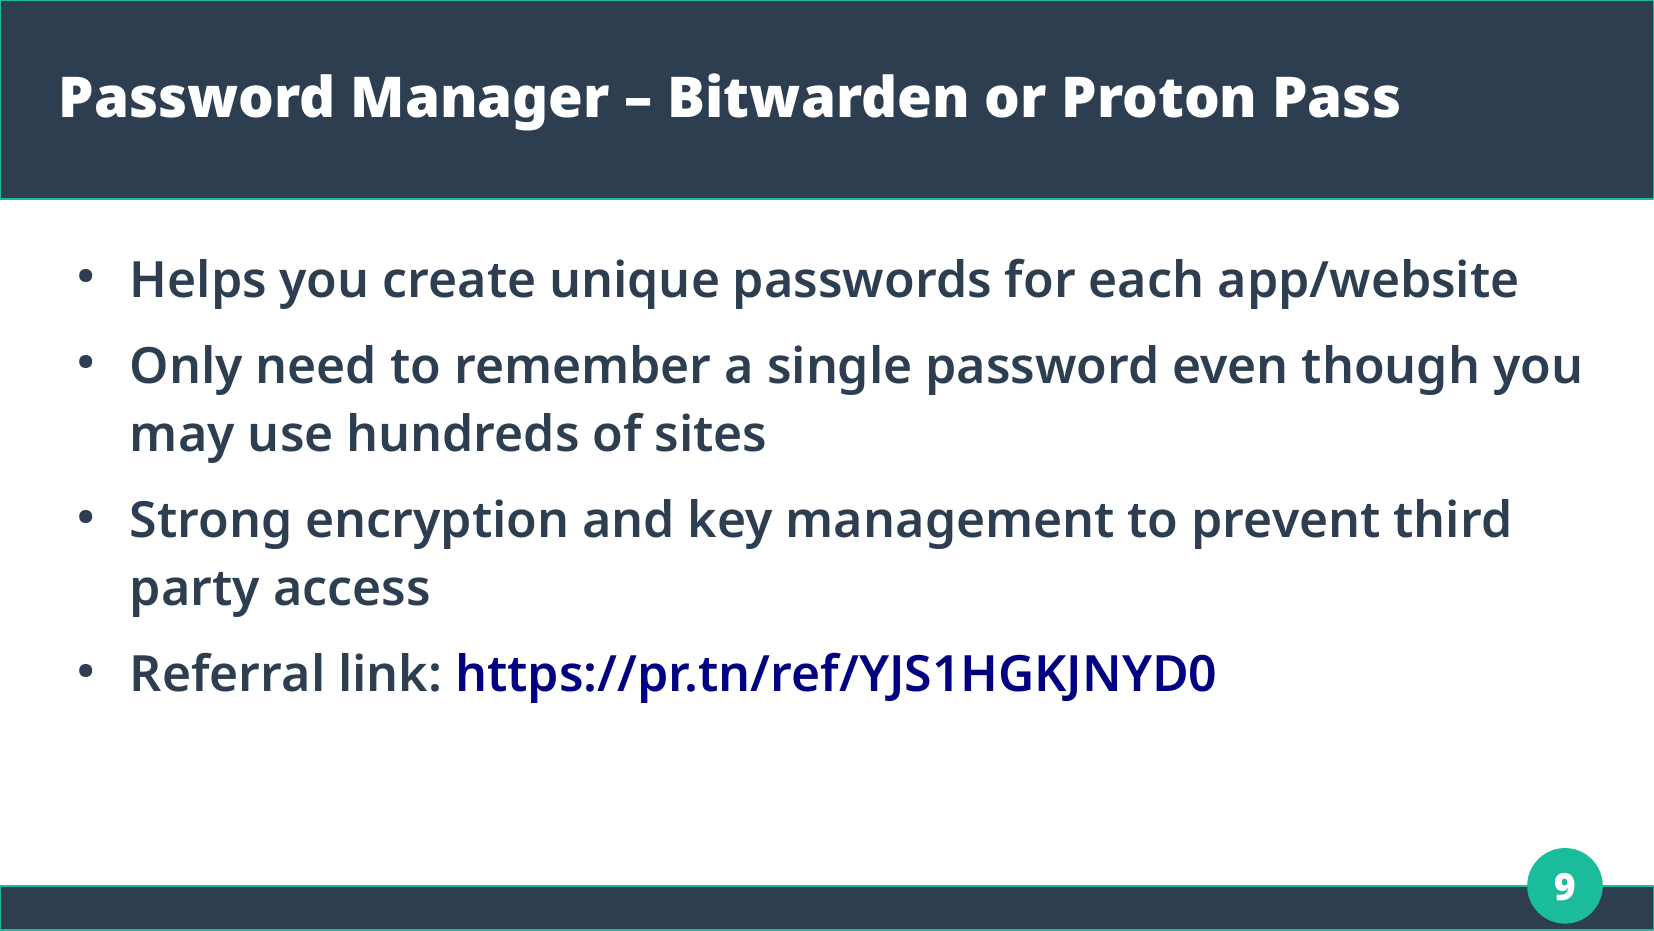

# Password Manager – Bitwarden or Proton Pass
Helps you create unique passwords for each app/website
Only need to remember a single password even though you may use hundreds of sites
Strong encryption and key management to prevent third party access
Referral link: https://pr.tn/ref/YJS1HGKJNYD0
9